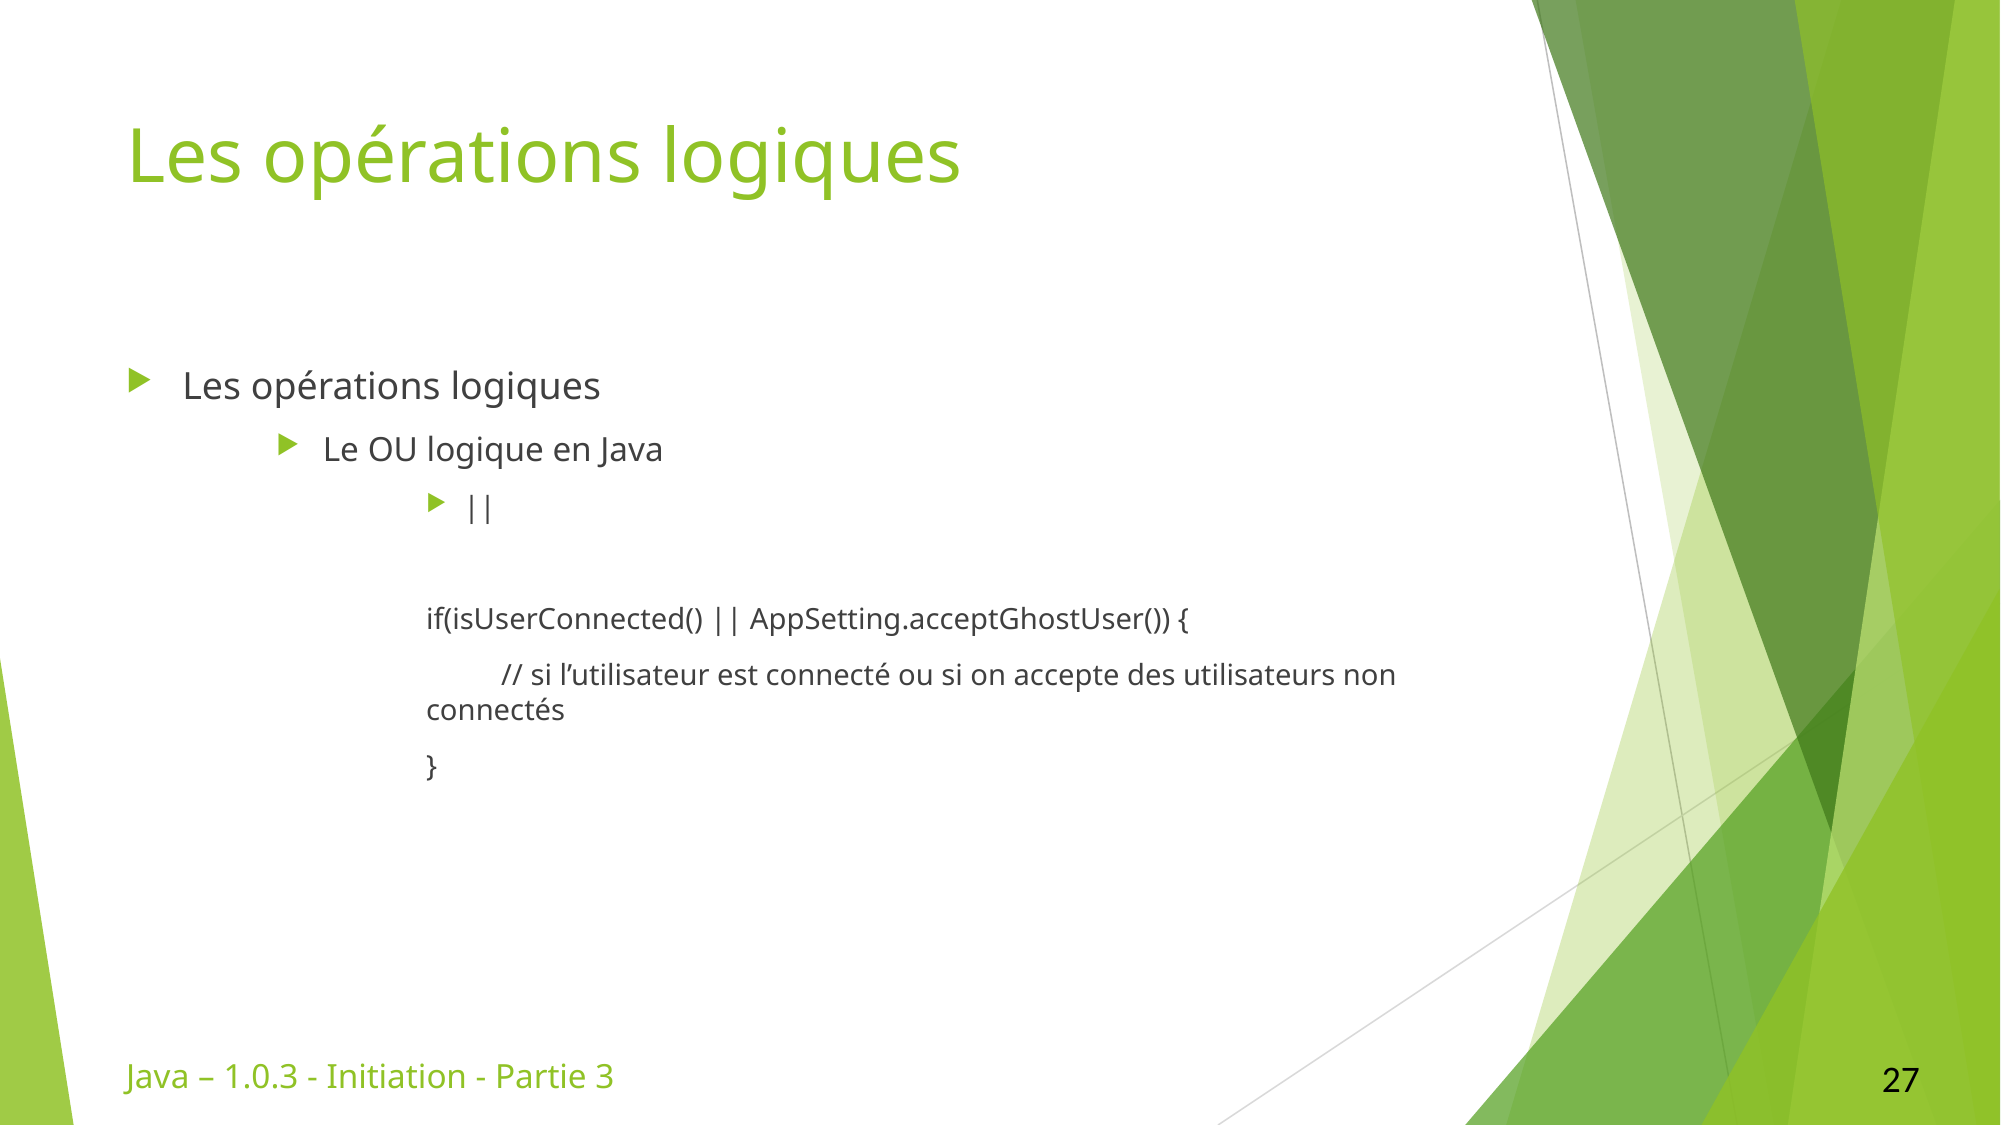

# Les opérations logiques
Les opérations logiques
Le OU logique en Java
||
if(isUserConnected() || AppSetting.acceptGhostUser()) {
	// si l’utilisateur est connecté ou si on accepte des utilisateurs non connectés
}
Java – 1.0.3 - Initiation - Partie 3